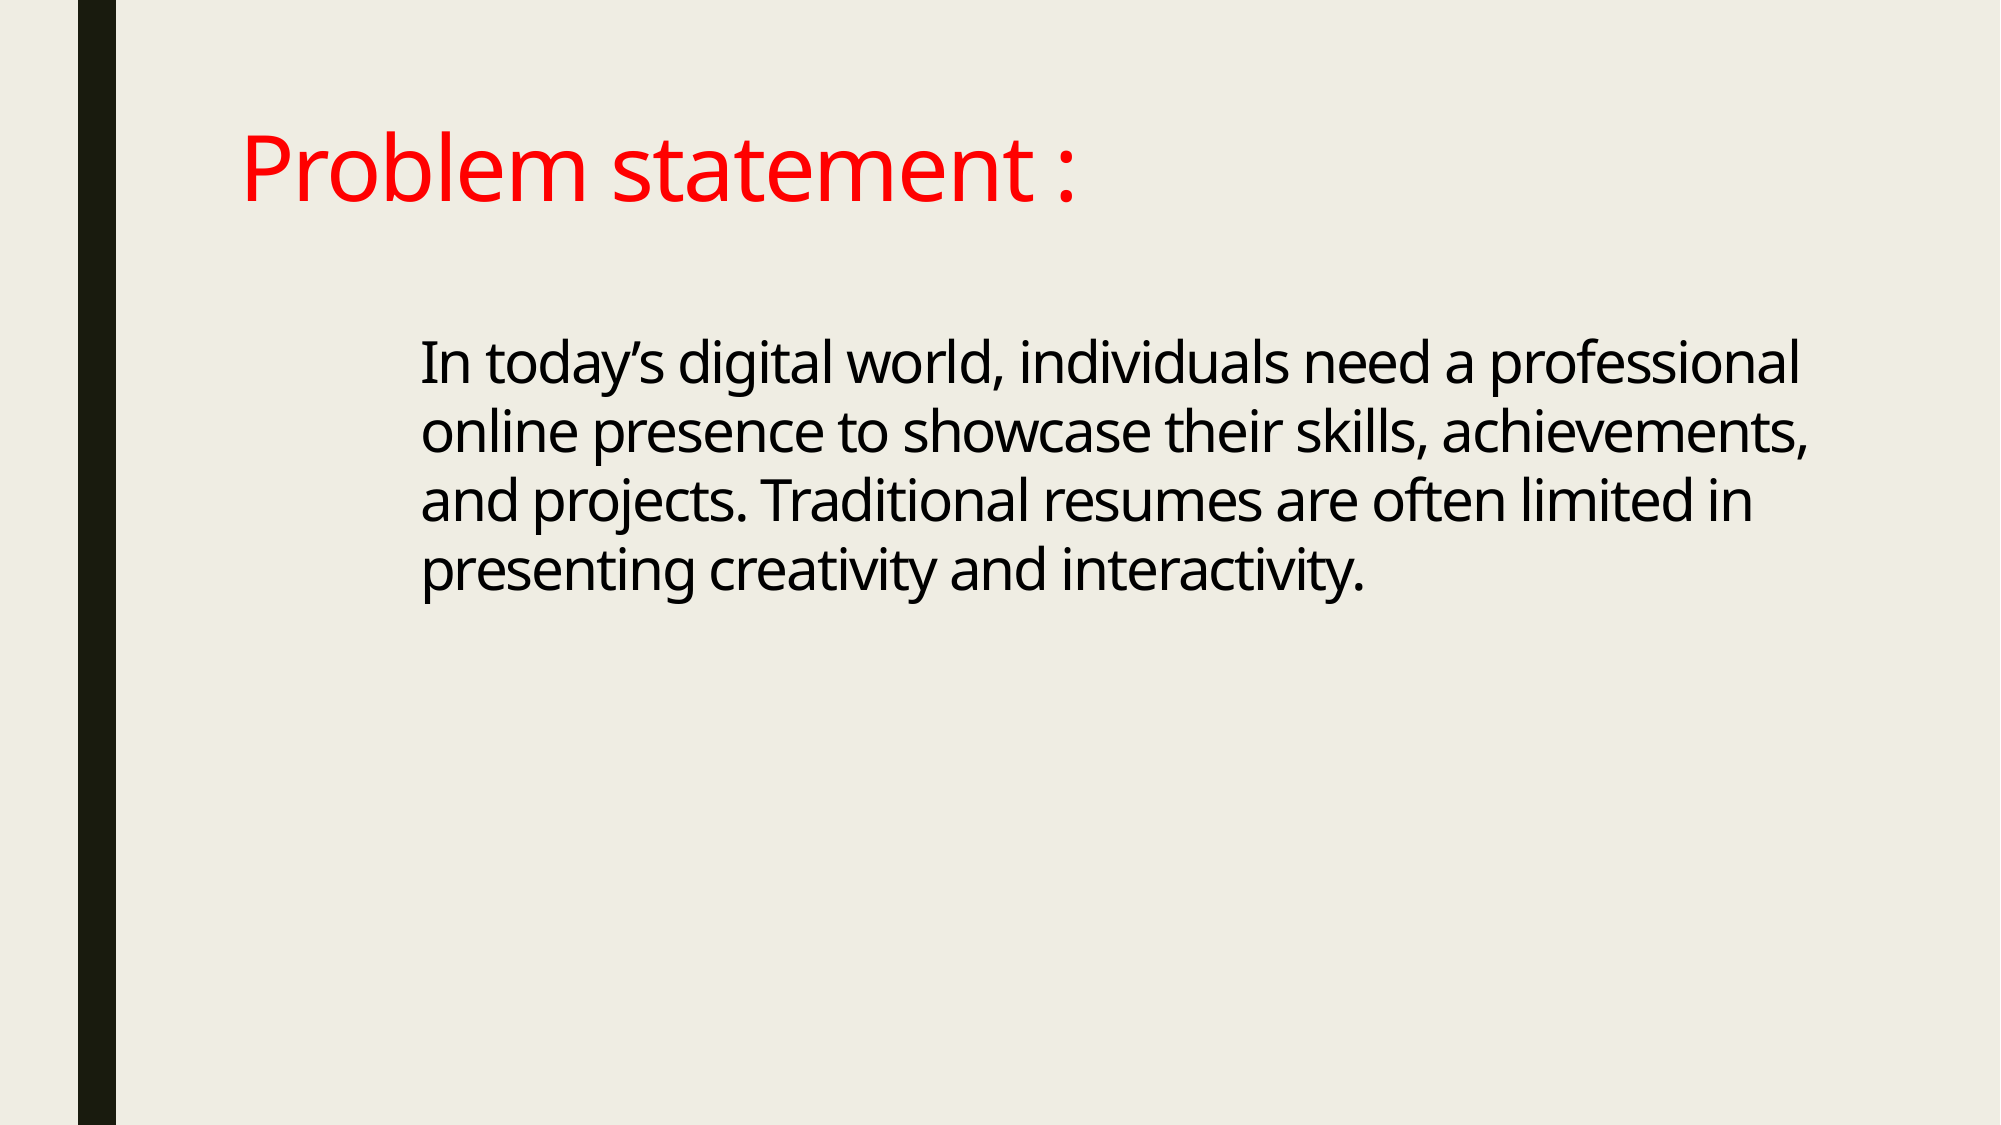

Problem statement :
In today’s digital world, individuals need a professional
online presence to showcase their skills, achievements,
and projects. Traditional resumes are often limited in
presenting creativity and interactivity.